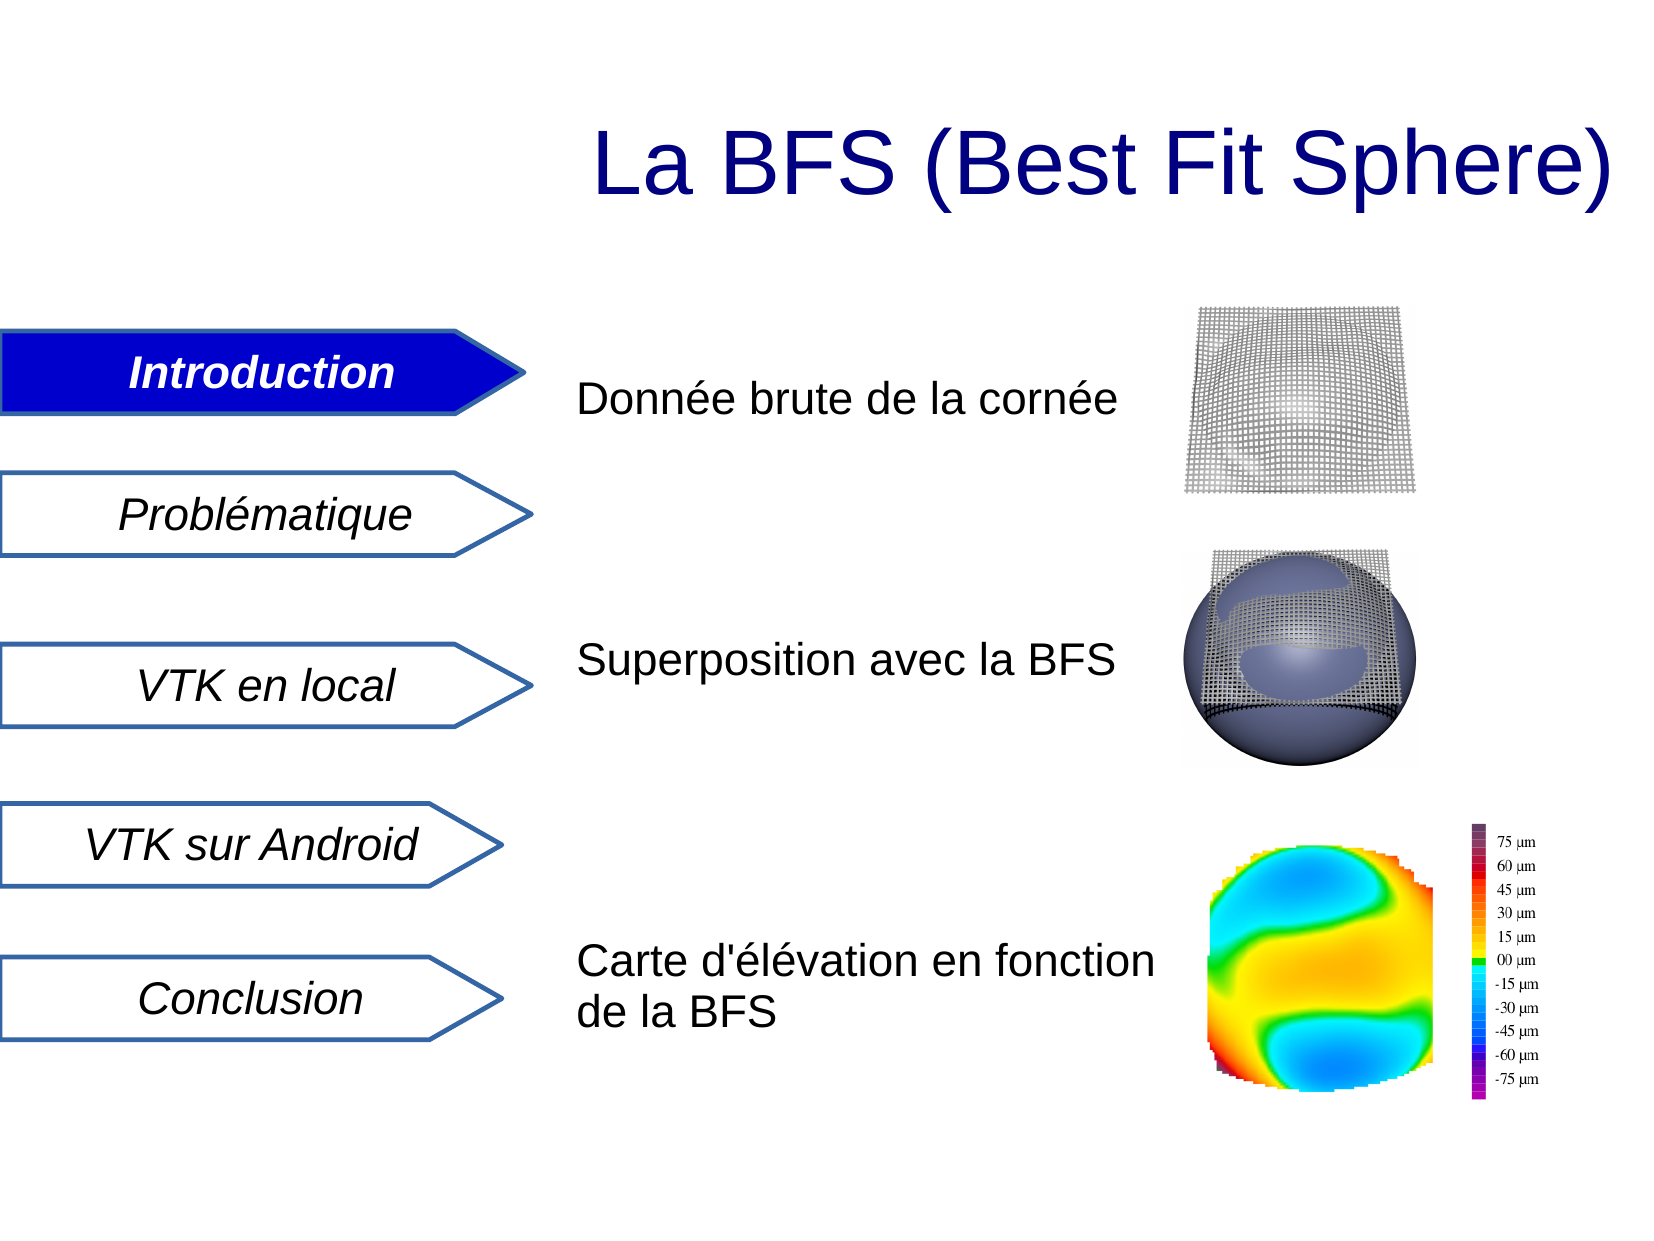

# La BFS (Best Fit Sphere)
Introduction
Donnée brute de la cornée
Problématique
Superposition avec la BFS
VTK en local
VTK sur Android
Carte d'élévation en fonction
de la BFS
Conclusion